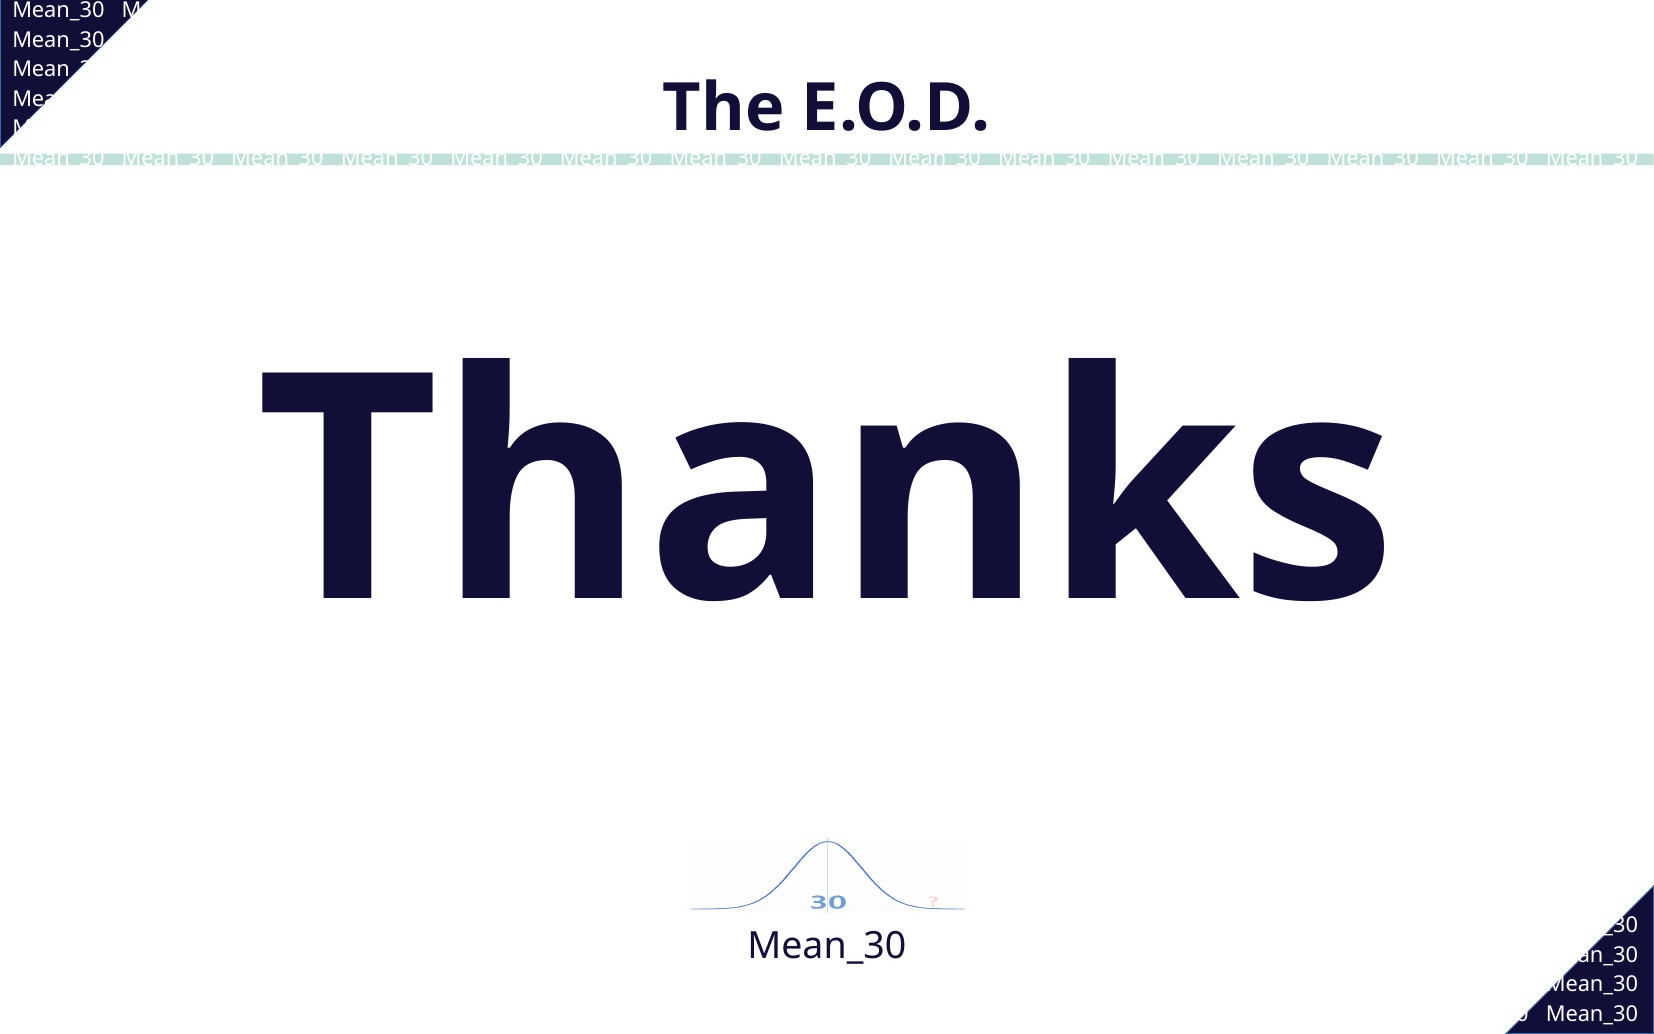

Mean_30 Mean_30 Mean_30 Mean_30 Mean_30 Mean_30 Mean_30 Mean_30 Mean_30 Mean_30 Mean_30 Mean_30 Mean_30 Mean_30 Mean_30
Mean_30 Mean_30 Mean_30 Mean_30 Mean_30 Mean_30 Mean_30 Mean_30 Mean_30 Mean_30 Mean_30 Mean_30 Mean_30 Mean_30 Mean_30
Mean_30 Mean_30 Mean_30 Mean_30 Mean_30 Mean_30 Mean_30 Mean_30 Mean_30 Mean_30 Mean_30 Mean_30 Mean_30 Mean_30 Mean_30
Mean_30 Mean_30 Mean_30 Mean_30 Mean_30 Mean_30 Mean_30 Mean_30 Mean_30 Mean_30 Mean_30 Mean_30 Mean_30 Mean_30 Mean_30
Mean_30 Mean_30 Mean_30 Mean_30 Mean_30 Mean_30 Mean_30 Mean_30 Mean_30 Mean_30 Mean_30 Mean_30 Mean_30 Mean_30 Mean_30
Mean_30 Mean_30 Mean_30 Mean_30 Mean_30 Mean_30 Mean_30 Mean_30 Mean_30 Mean_30 Mean_30 Mean_30 Mean_30 Mean_30 Mean_30
Mean_30 Mean_30 Mean_30 Mean_30 Mean_30 Mean_30 Mean_30 Mean_30 Mean_30 Mean_30 Mean_30 Mean_30 Mean_30 Mean_30 Mean_30
Mean_30 Mean_30 Mean_30 Mean_30 Mean_30 Mean_30 Mean_30 Mean_30 Mean_30 Mean_30 Mean_30 Mean_30 Mean_30 Mean_30 Mean_30
Mean_30 Mean_30 Mean_30 Mean_30 Mean_30 Mean_30 Mean_30 Mean_30 Mean_30 Mean_30 Mean_30 Mean_30 Mean_30 Mean_30 Mean_30
Mean_30 Mean_30 Mean_30 Mean_30 Mean_30 Mean_30 Mean_30 Mean_30 Mean_30 Mean_30 Mean_30 Mean_30 Mean_30 Mean_30 Mean_30
Mean_30 Mean_30 Mean_30 Mean_30 Mean_30 Mean_30 Mean_30 Mean_30 Mean_30 Mean_30 Mean_30 Mean_30 Mean_30 Mean_30 Mean_30
Mean_30 Mean_30 Mean_30 Mean_30 Mean_30 Mean_30 Mean_30 Mean_30 Mean_30 Mean_30 Mean_30 Mean_30 Mean_30 Mean_30 Mean_30
Mean_30 Mean_30 Mean_30 Mean_30 Mean_30 Mean_30 Mean_30 Mean_30 Mean_30 Mean_30 Mean_30 Mean_30 Mean_30 Mean_30 Mean_30
Mean_30 Mean_30 Mean_30 Mean_30 Mean_30 Mean_30 Mean_30 Mean_30 Mean_30 Mean_30 Mean_30 Mean_30 Mean_30 Mean_30 Mean_30
Mean_30 Mean_30 Mean_30 Mean_30 Mean_30 Mean_30 Mean_30 Mean_30 Mean_30 Mean_30 Mean_30 Mean_30 Mean_30 Mean_30 Mean_30
Mean_30 Mean_30 Mean_30 Mean_30 Mean_30 Mean_30 Mean_30 Mean_30 Mean_30 Mean_30 Mean_30 Mean_30 Mean_30 Mean_30 Mean_30
Mean_30 Mean_30 Mean_30 Mean_30 Mean_30 Mean_30 Mean_30 Mean_30 Mean_30 Mean_30 Mean_30 Mean_30 Mean_30 Mean_30 Mean_30
Mean_30 Mean_30 Mean_30 Mean_30 Mean_30 Mean_30 Mean_30 Mean_30 Mean_30 Mean_30 Mean_30 Mean_30 Mean_30 Mean_30 Mean_30
Mean_30 Mean_30 Mean_30 Mean_30 Mean_30 Mean_30 Mean_30 Mean_30 Mean_30 Mean_30 Mean_30 Mean_30 Mean_30 Mean_30 Mean_30
Mean_30 Mean_30 Mean_30 Mean_30 Mean_30 Mean_30 Mean_30 Mean_30 Mean_30 Mean_30 Mean_30 Mean_30 Mean_30 Mean_30 Mean_30
Mean_30 Mean_30 Mean_30 Mean_30 Mean_30 Mean_30 Mean_30 Mean_30 Mean_30 Mean_30 Mean_30 Mean_30 Mean_30 Mean_30 Mean_30
Mean_30 Mean_30 Mean_30 Mean_30 Mean_30 Mean_30 Mean_30 Mean_30 Mean_30 Mean_30 Mean_30 Mean_30 Mean_30 Mean_30 Mean_30
Mean_30 Mean_30 Mean_30 Mean_30 Mean_30 Mean_30 Mean_30 Mean_30 Mean_30 Mean_30 Mean_30 Mean_30 Mean_30 Mean_30 Mean_30
Mean_30 Mean_30 Mean_30 Mean_30 Mean_30 Mean_30 Mean_30 Mean_30 Mean_30 Mean_30 Mean_30 Mean_30 Mean_30 Mean_30 Mean_30
Mean_30 Mean_30 Mean_30 Mean_30 Mean_30 Mean_30 Mean_30 Mean_30 Mean_30 Mean_30 Mean_30 Mean_30 Mean_30 Mean_30 Mean_30
Mean_30 Mean_30 Mean_30 Mean_30 Mean_30 Mean_30 Mean_30 Mean_30 Mean_30 Mean_30 Mean_30 Mean_30 Mean_30 Mean_30 Mean_30
Mean_30 Mean_30 Mean_30 Mean_30 Mean_30 Mean_30 Mean_30 Mean_30 Mean_30 Mean_30 Mean_30 Mean_30 Mean_30 Mean_30 Mean_30
Mean_30 Mean_30 Mean_30 Mean_30 Mean_30 Mean_30 Mean_30 Mean_30 Mean_30 Mean_30 Mean_30 Mean_30 Mean_30 Mean_30 Mean_30
Mean_30 Mean_30 Mean_30 Mean_30 Mean_30 Mean_30 Mean_30 Mean_30 Mean_30 Mean_30 Mean_30 Mean_30 Mean_30 Mean_30 Mean_30
Mean_30 Mean_30 Mean_30 Mean_30 Mean_30 Mean_30 Mean_30 Mean_30 Mean_30 Mean_30 Mean_30 Mean_30 Mean_30 Mean_30 Mean_30
Mean_30 Mean_30 Mean_30 Mean_30 Mean_30 Mean_30 Mean_30 Mean_30 Mean_30 Mean_30 Mean_30 Mean_30 Mean_30 Mean_30 Mean_30
Mean_30 Mean_30 Mean_30 Mean_30 Mean_30 Mean_30 Mean_30 Mean_30 Mean_30 Mean_30 Mean_30 Mean_30 Mean_30 Mean_30 Mean_30
Mean_30 Mean_30 Mean_30 Mean_30 Mean_30 Mean_30 Mean_30 Mean_30 Mean_30 Mean_30 Mean_30 Mean_30 Mean_30 Mean_30 Mean_30
Mean_30 Mean_30 Mean_30 Mean_30 Mean_30 Mean_30 Mean_30 Mean_30 Mean_30 Mean_30 Mean_30 Mean_30 Mean_30 Mean_30 Mean_30
Mean_30 Mean_30 Mean_30 Mean_30 Mean_30 Mean_30 Mean_30 Mean_30 Mean_30 Mean_30 Mean_30 Mean_30 Mean_30 Mean_30 Mean_30
Mean_30 Mean_30 Mean_30 Mean_30 Mean_30 Mean_30 Mean_30 Mean_30 Mean_30 Mean_30 Mean_30 Mean_30 Mean_30 Mean_30 Mean_30
Mean_30 Mean_30 Mean_30 Mean_30 Mean_30 Mean_30 Mean_30 Mean_30 Mean_30 Mean_30 Mean_30 Mean_30 Mean_30 Mean_30 Mean_30
Mean_30 Mean_30 Mean_30 Mean_30 Mean_30 Mean_30 Mean_30 Mean_30 Mean_30 Mean_30 Mean_30 Mean_30 Mean_30 Mean_30 Mean_30
The E.O.D.
# Thanks
Mean_30